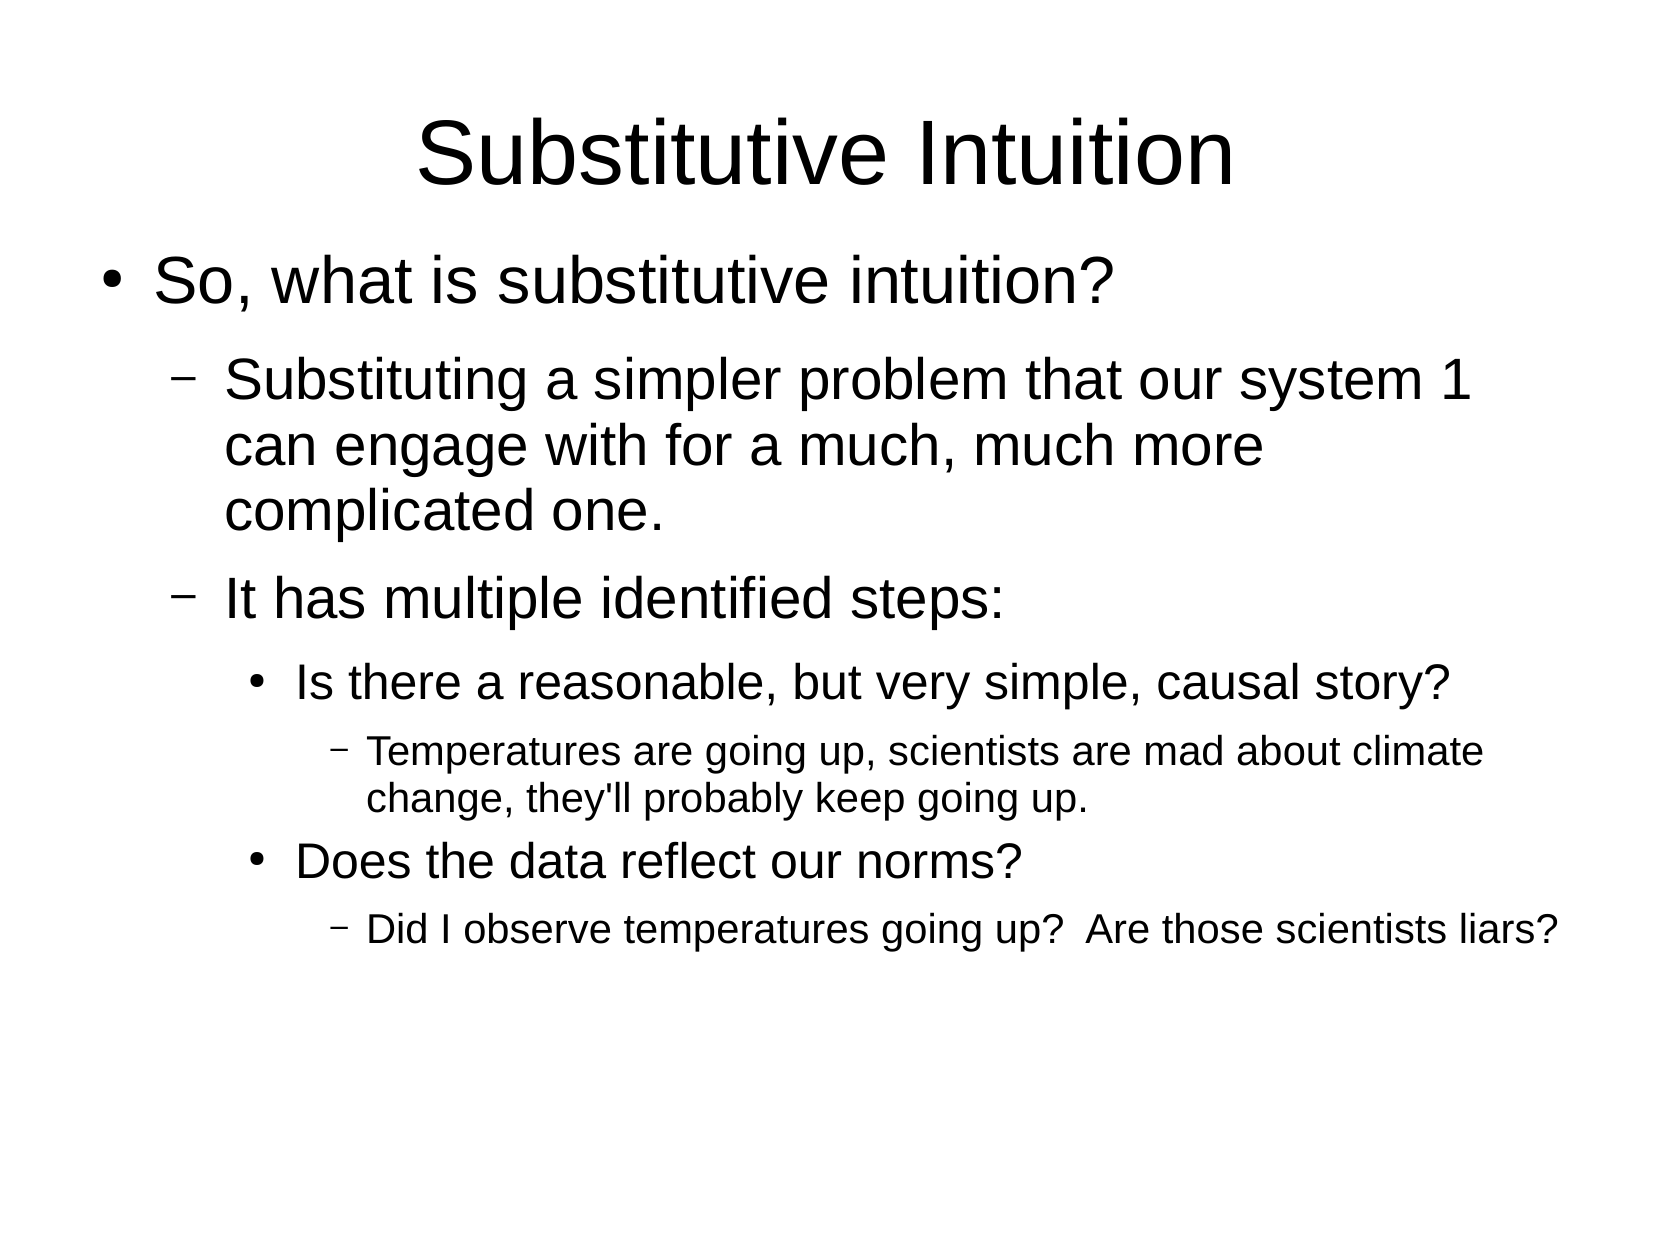

Substitutive Intuition
# So, what is substitutive intuition?
Substituting a simpler problem that our system 1 can engage with for a much, much more complicated one.
It has multiple identified steps:
Is there a reasonable, but very simple, causal story?
Temperatures are going up, scientists are mad about climate change, they'll probably keep going up.
Does the data reflect our norms?
Did I observe temperatures going up? Are those scientists liars?